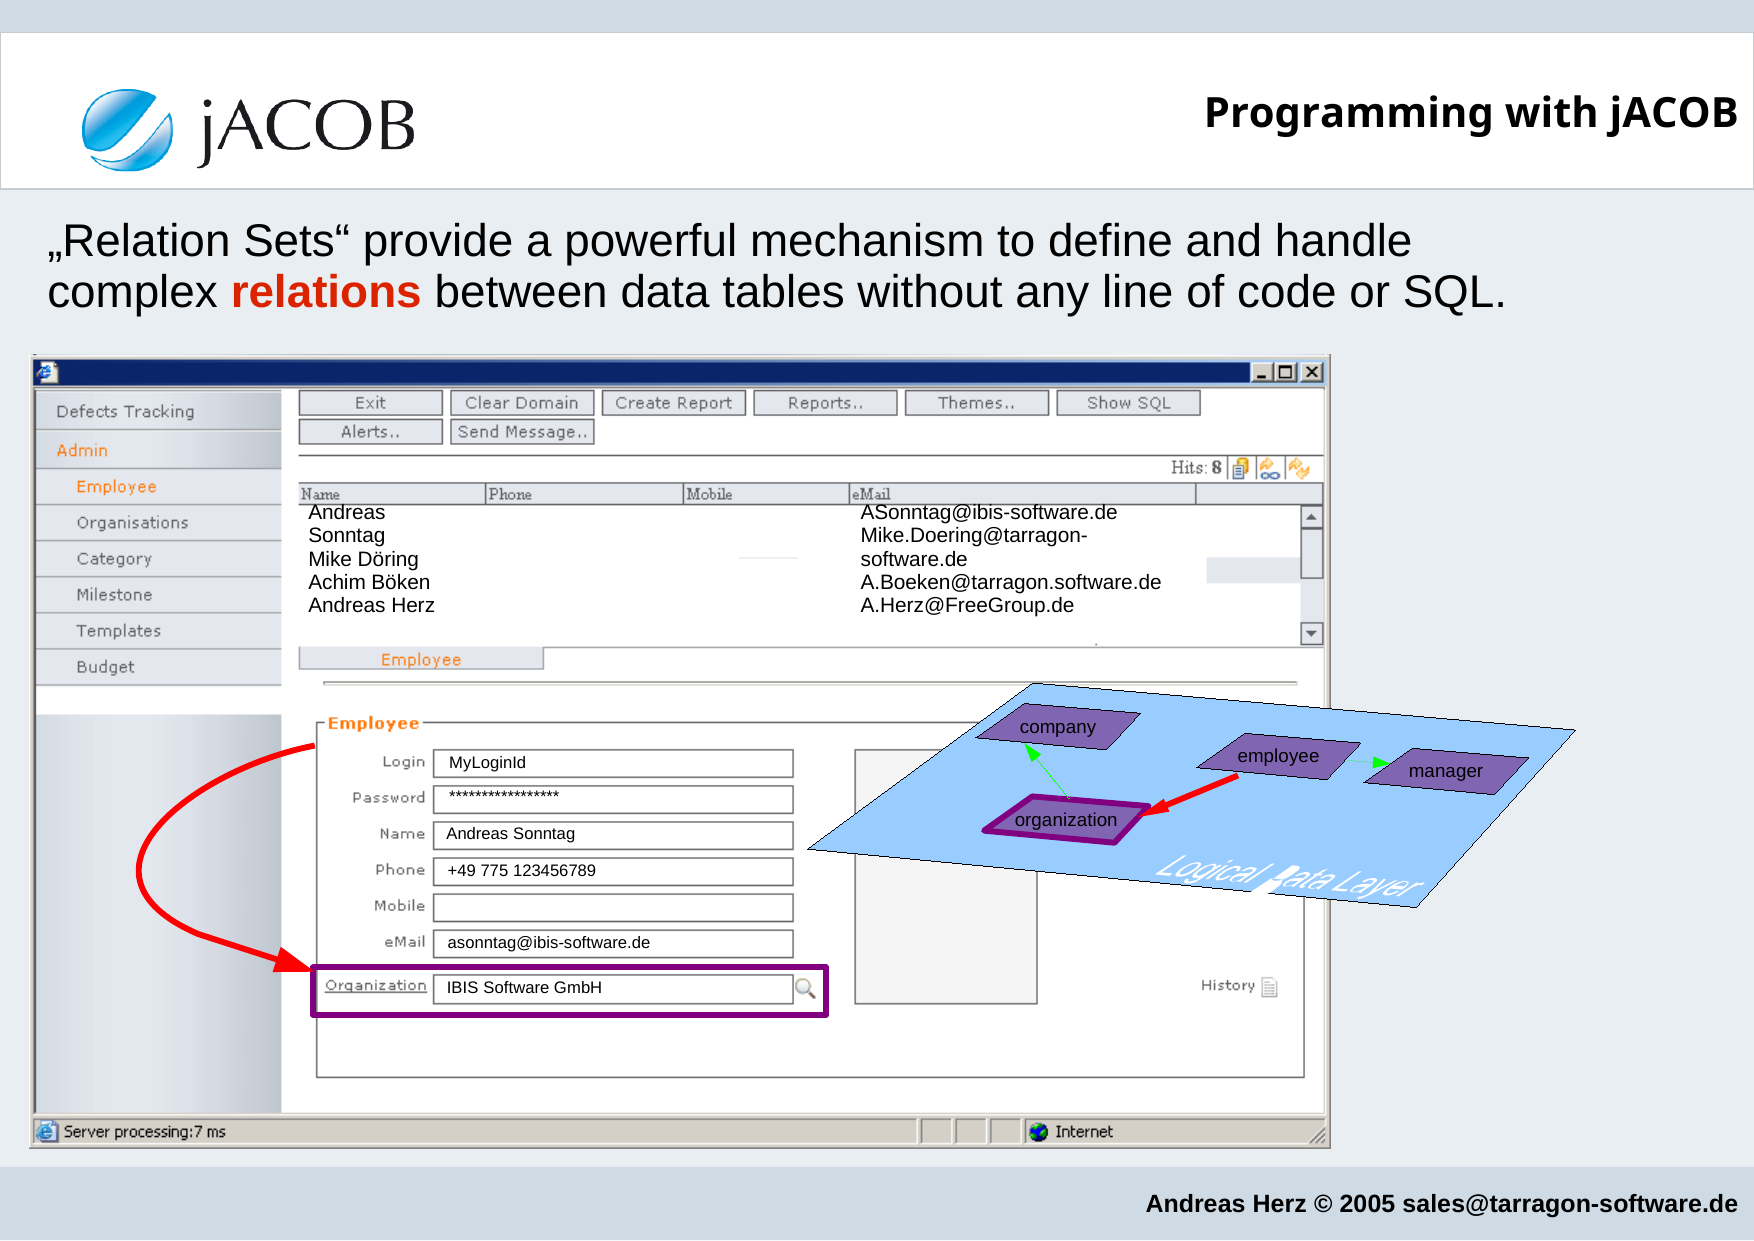

# Programming with jACOB
„Relation Sets“ provide a powerful mechanism to define and handle
complex relations between data tables without any line of code or SQL.
Andreas Sonntag
Mike Döring
Achim Böken
Andreas Herz
ASonntag@ibis-software.de
Mike.Doering@tarragon-software.de
A.Boeken@tarragon.software.de
A.Herz@FreeGroup.de
company
employee
MyLoginId
*****************
Andreas Sonntag
+49 775 123456789
asonntag@ibis-software.de
IBIS Software GmbH
manager
organization
Andreas Herz © 2005 sales@tarragon-software.de